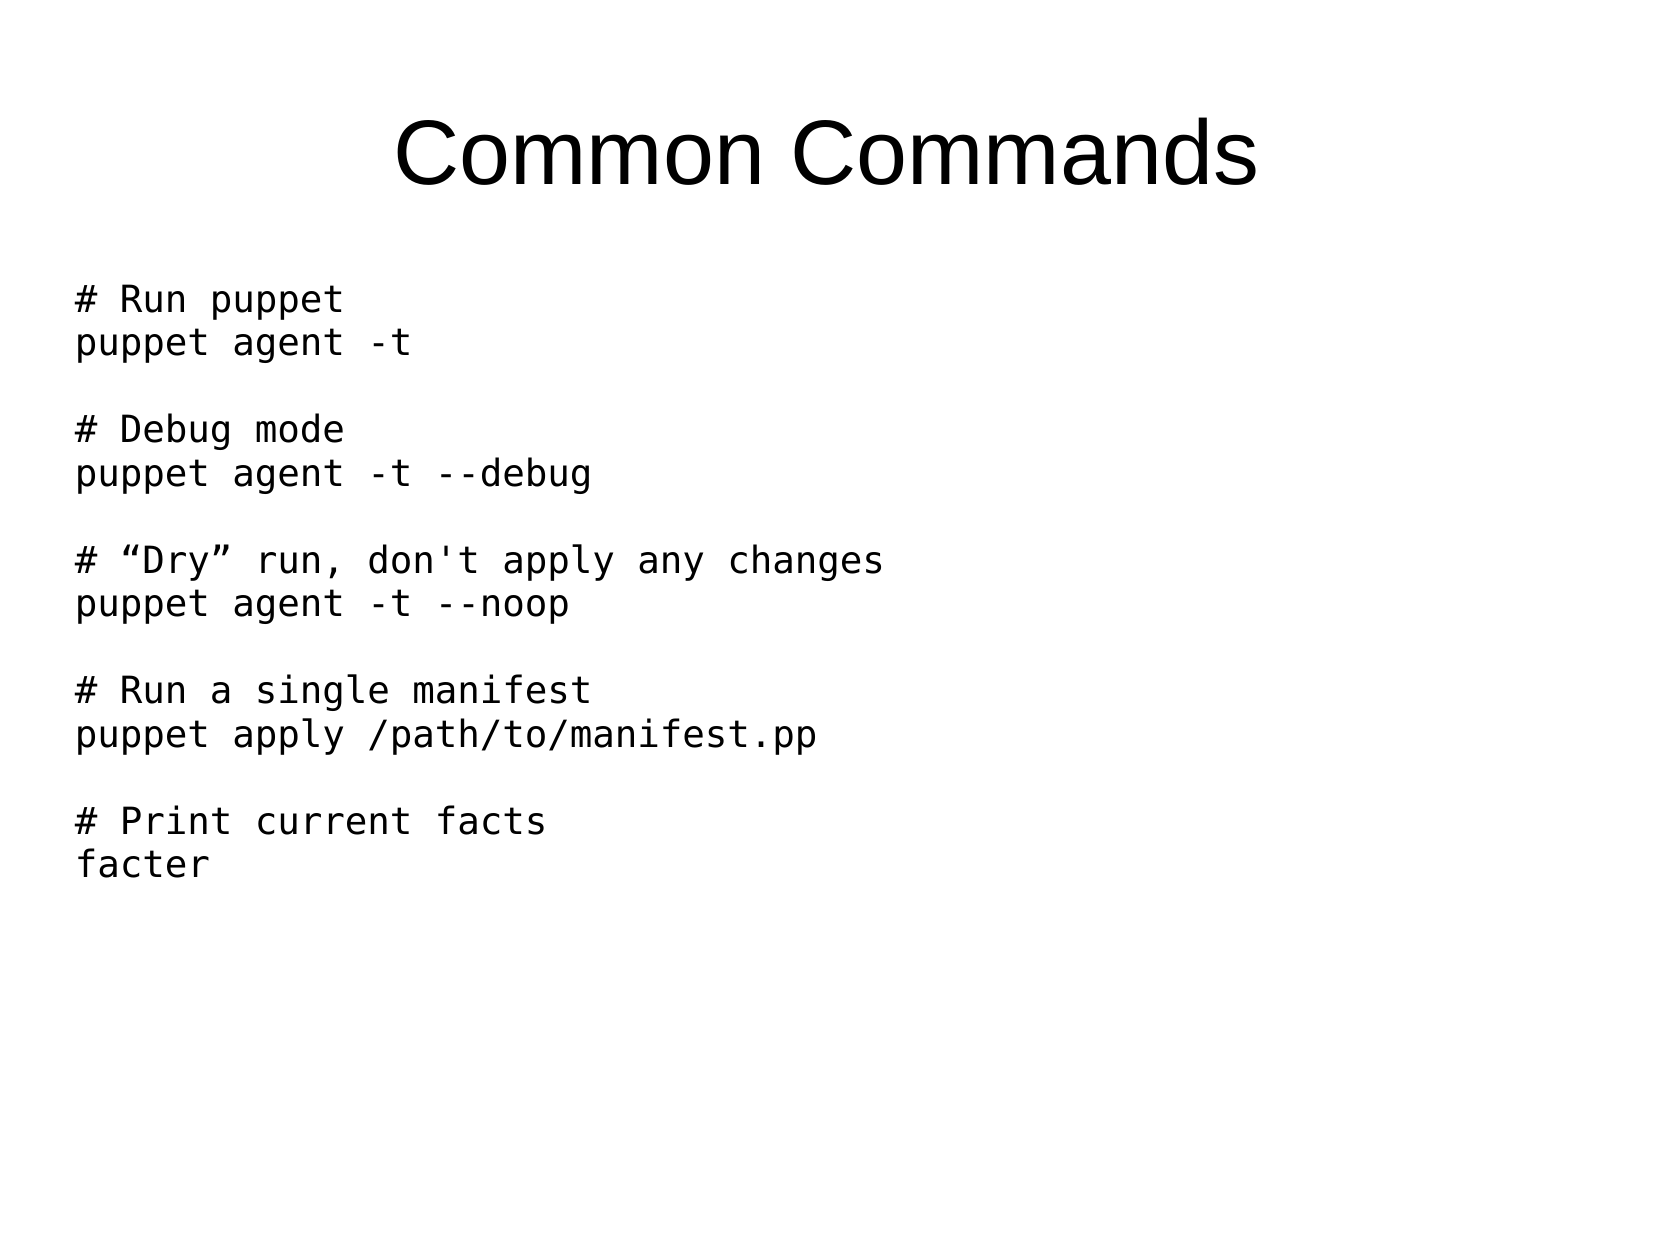

# Common Commands
# Run puppet
puppet agent -t
# Debug mode
puppet agent -t --debug
# “Dry” run, don't apply any changes
puppet agent -t --noop
# Run a single manifest
puppet apply /path/to/manifest.pp
# Print current facts
facter